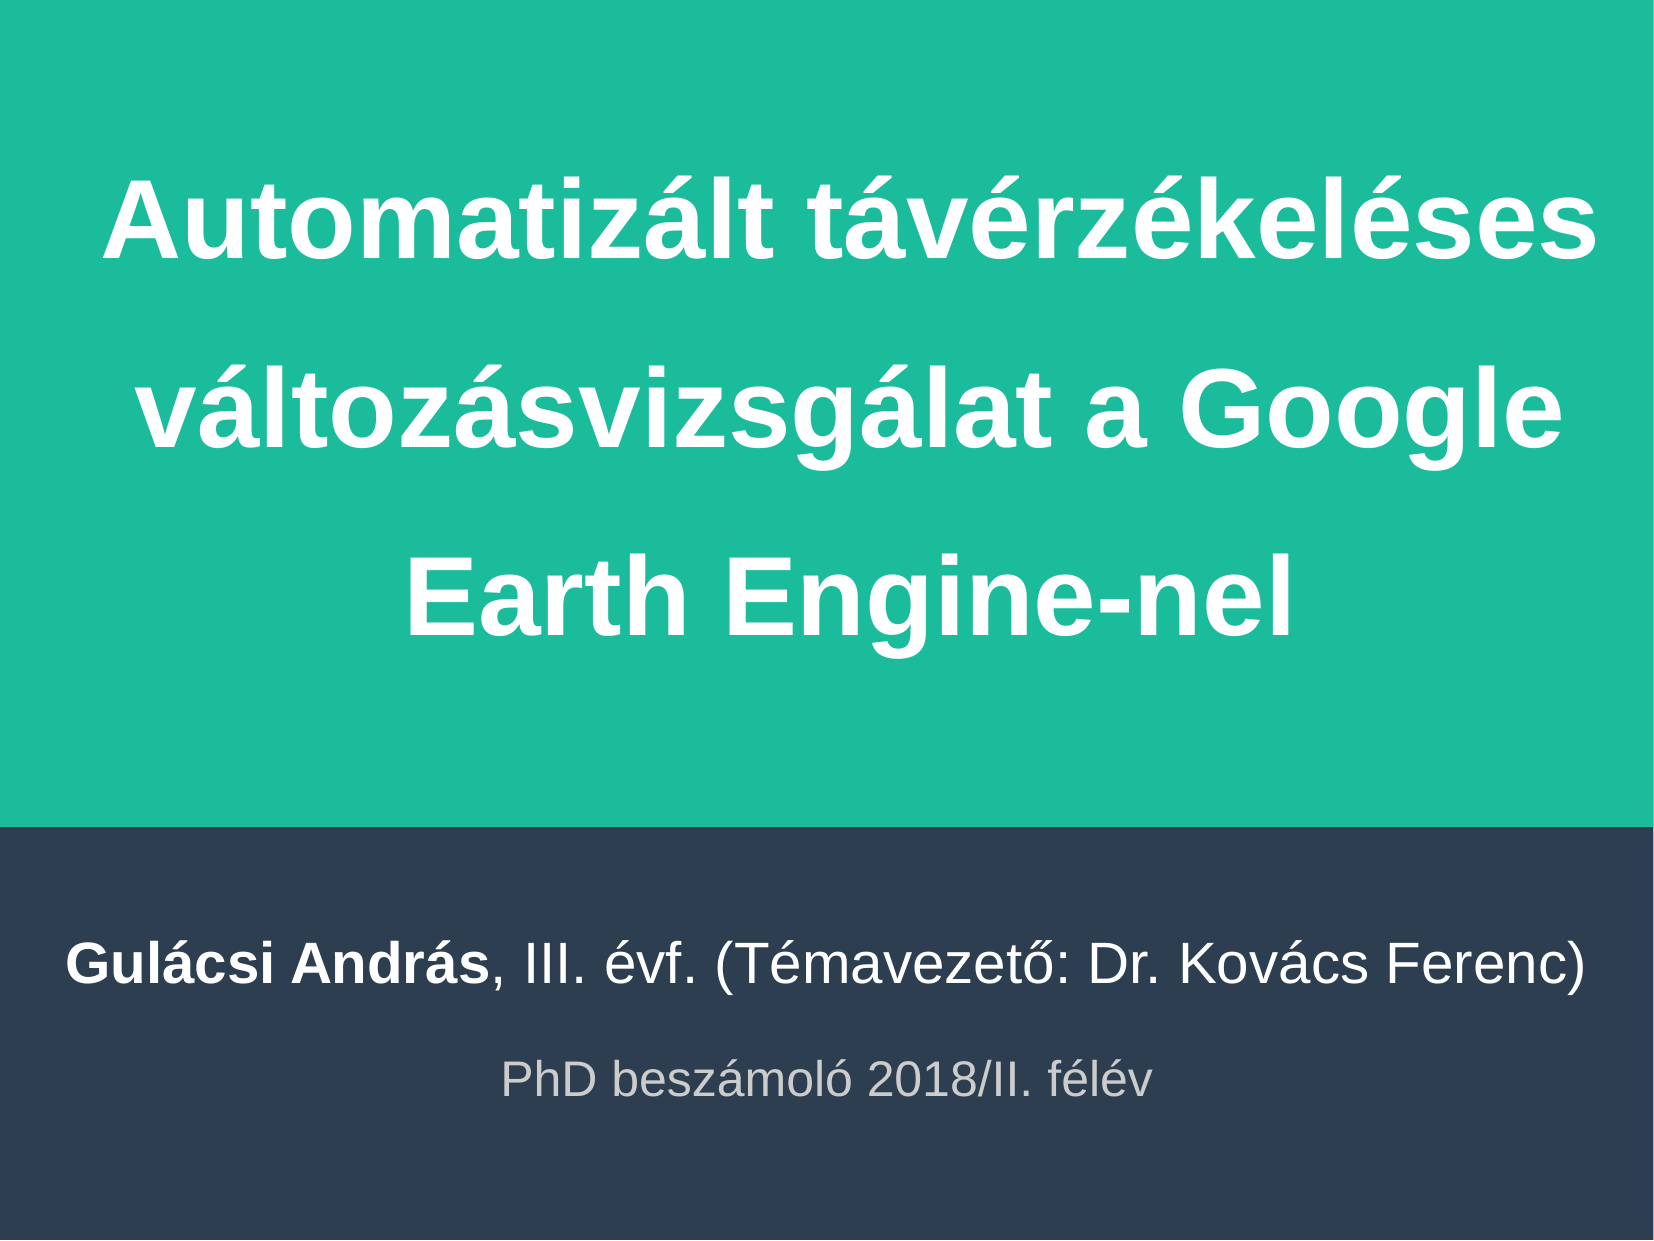

# Automatizált távérzékeléses változásvizsgálat a Google Earth Engine-nel
Gulácsi András, III. évf. (Témavezető: Dr. Kovács Ferenc)
PhD beszámoló 2018/II. félév